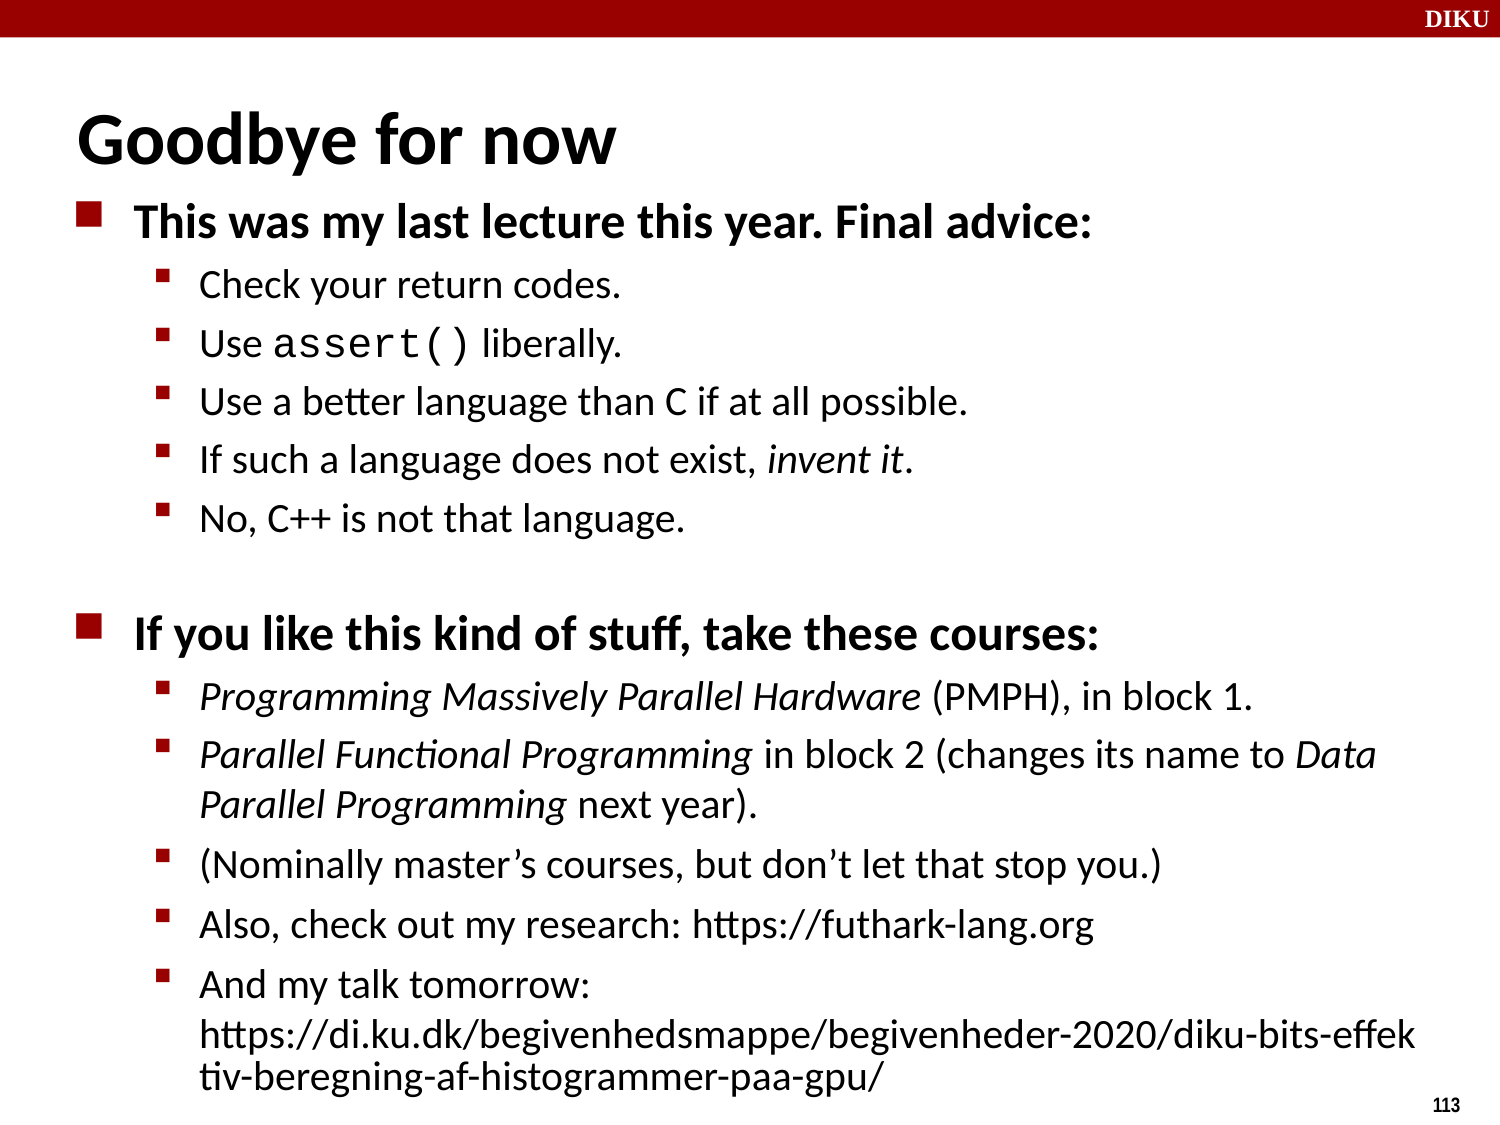

Goodbye for now
This was my last lecture this year. Final advice:
Check your return codes.
Use assert() liberally.
Use a better language than C if at all possible.
If such a language does not exist, invent it.
No, C++ is not that language.
If you like this kind of stuff, take these courses:
Programming Massively Parallel Hardware (PMPH), in block 1.
Parallel Functional Programming in block 2 (changes its name to Data Parallel Programming next year).
(Nominally master’s courses, but don’t let that stop you.)
Also, check out my research: https://futhark-lang.org
And my talk tomorrow: https://di.ku.dk/begivenhedsmappe/begivenheder-2020/diku-bits-effektiv-beregning-af-histogrammer-paa-gpu/